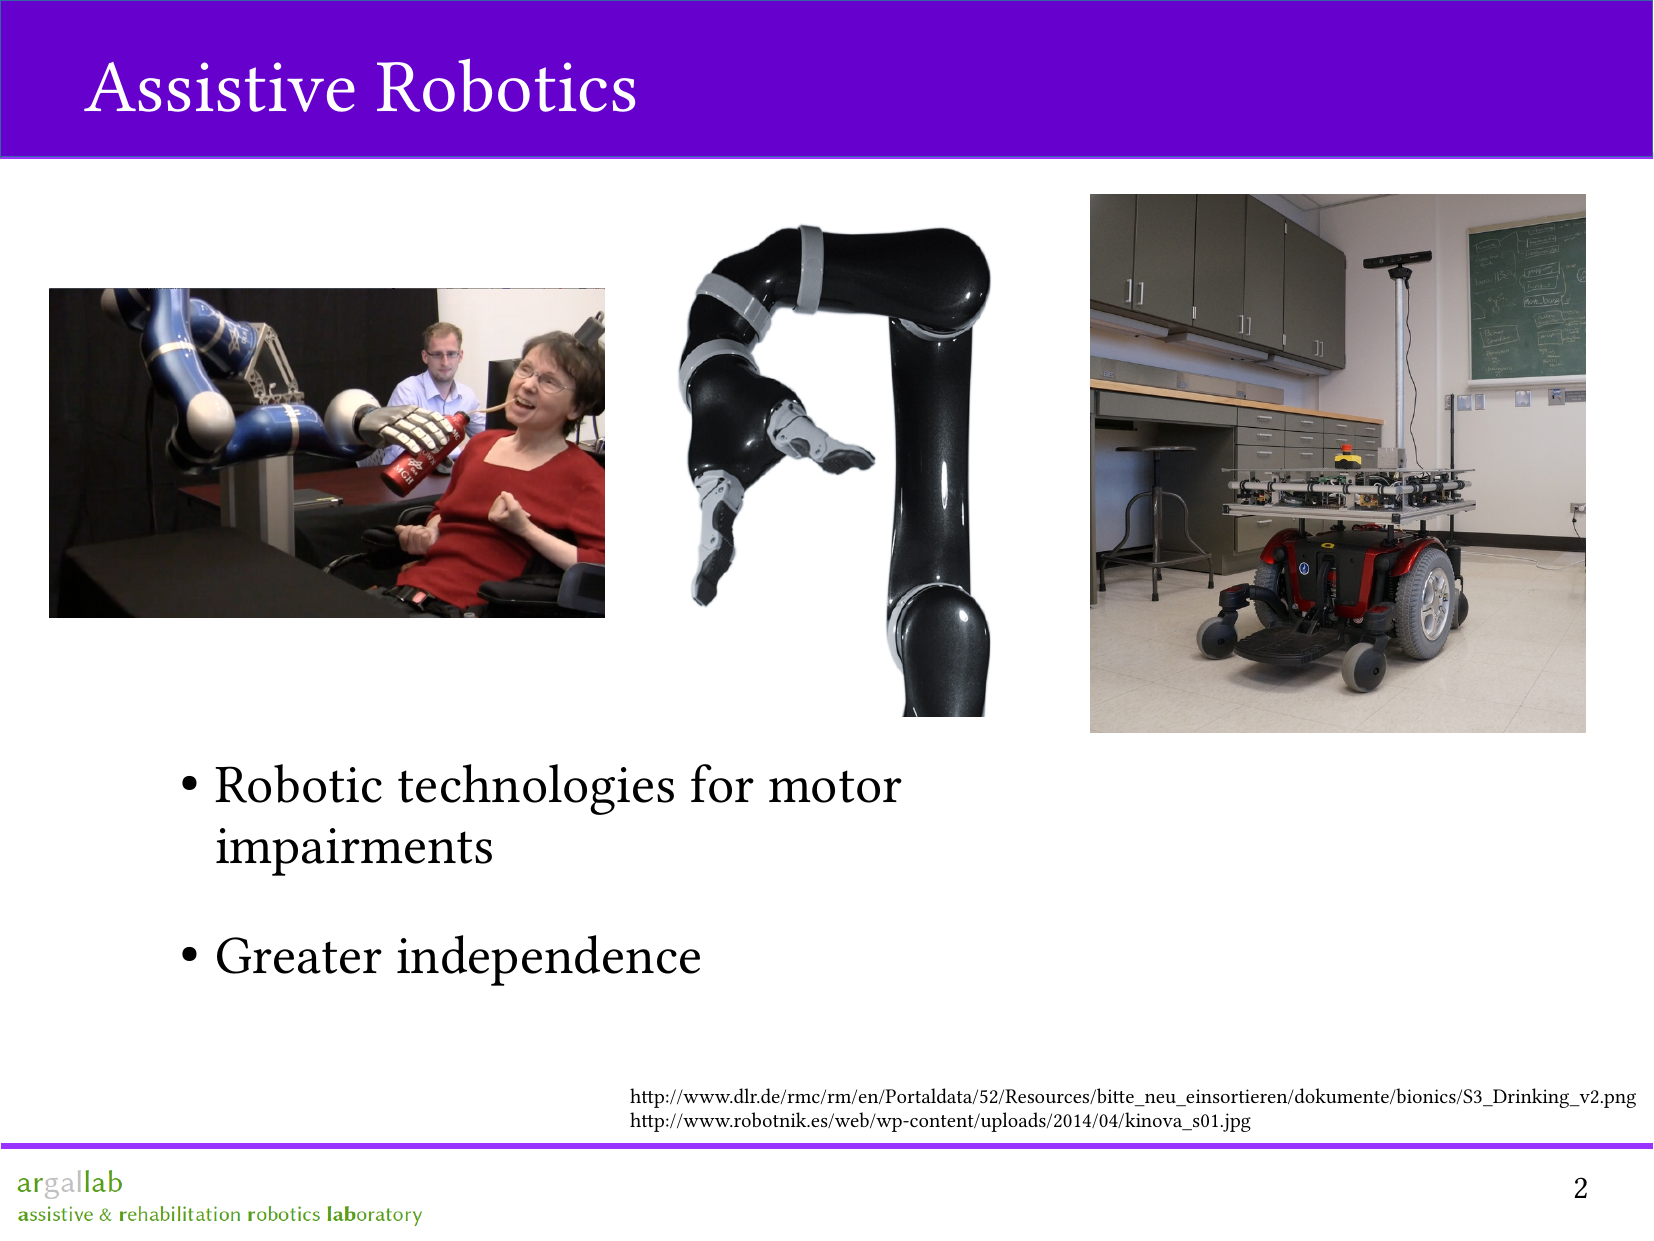

Assistive Robotics
Robotic technologies for motor impairments
Greater independence
http://www.dlr.de/rmc/rm/en/Portaldata/52/Resources/bitte_neu_einsortieren/dokumente/bionics/S3_Drinking_v2.png
http://www.robotnik.es/web/wp-content/uploads/2014/04/kinova_s01.jpg